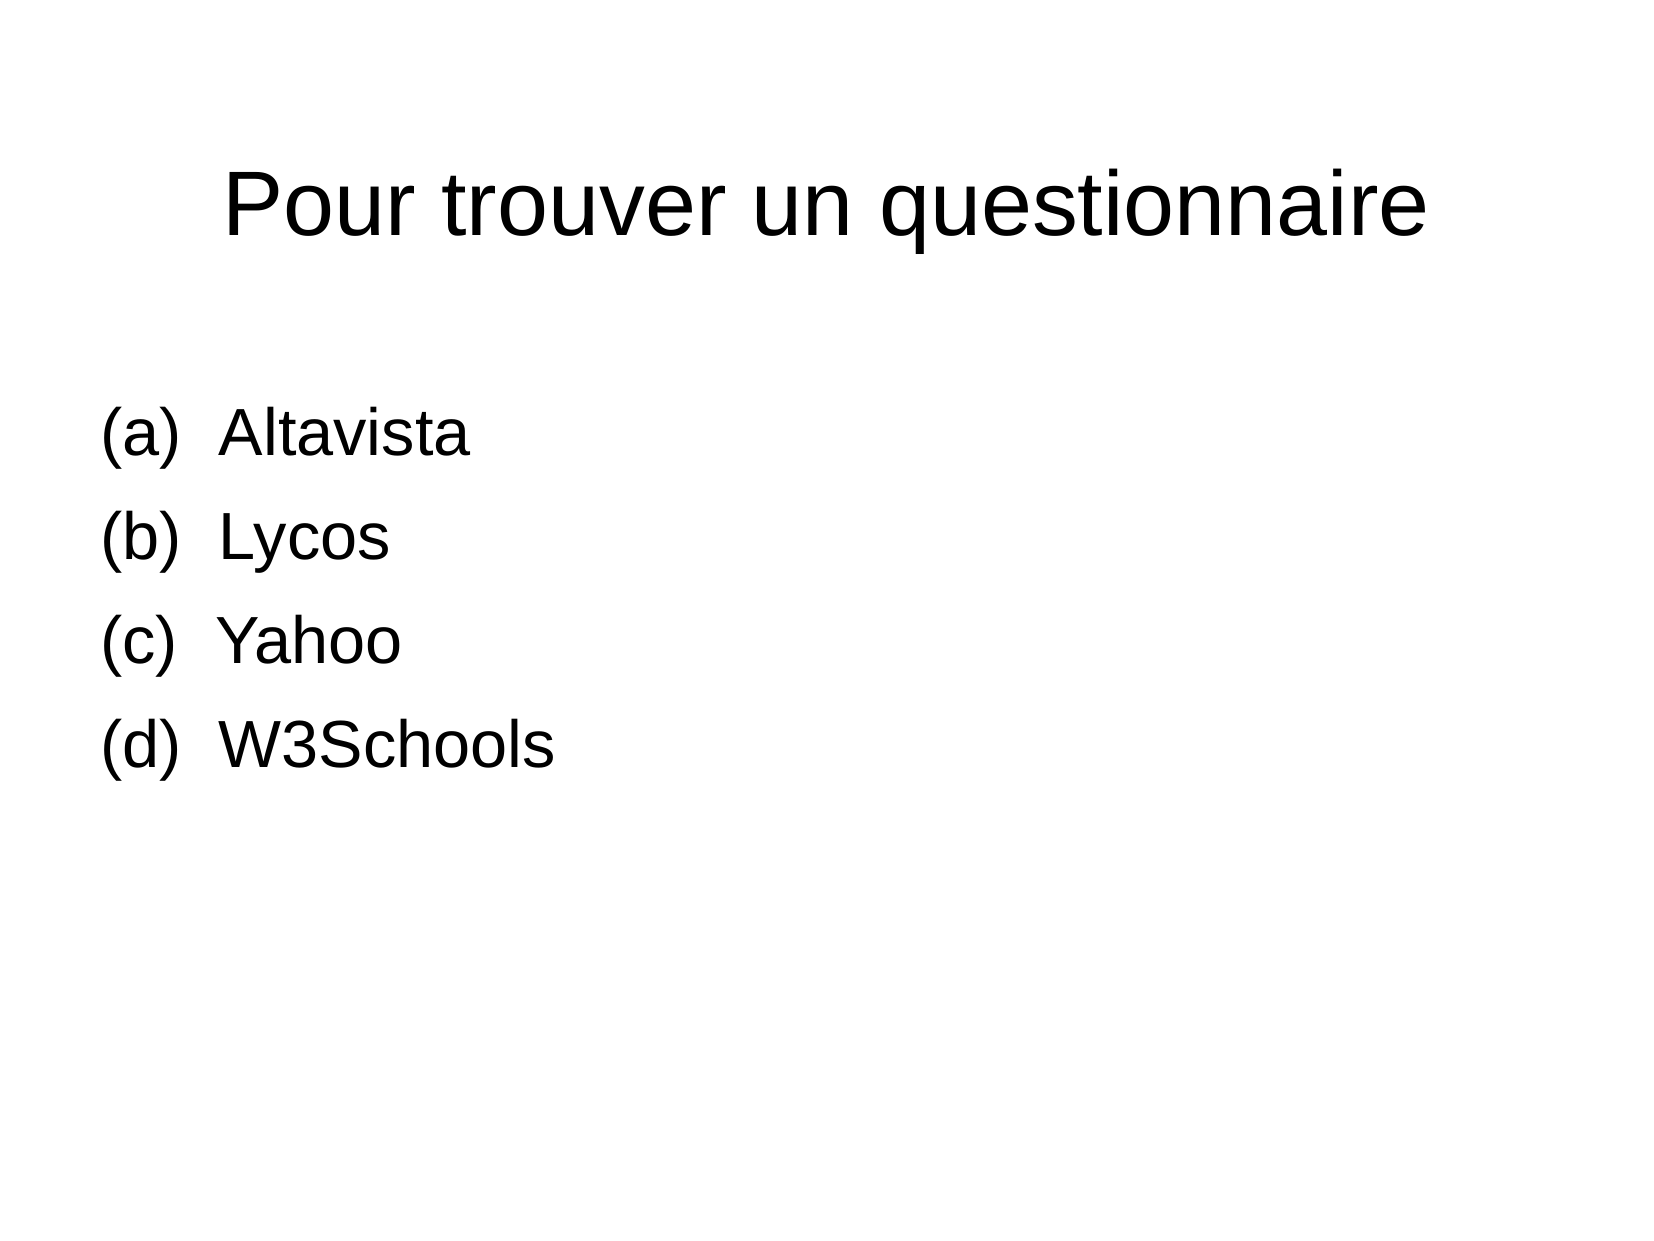

# Pour trouver un questionnaire
 Altavista
 Lycos
 Yahoo
 W3Schools